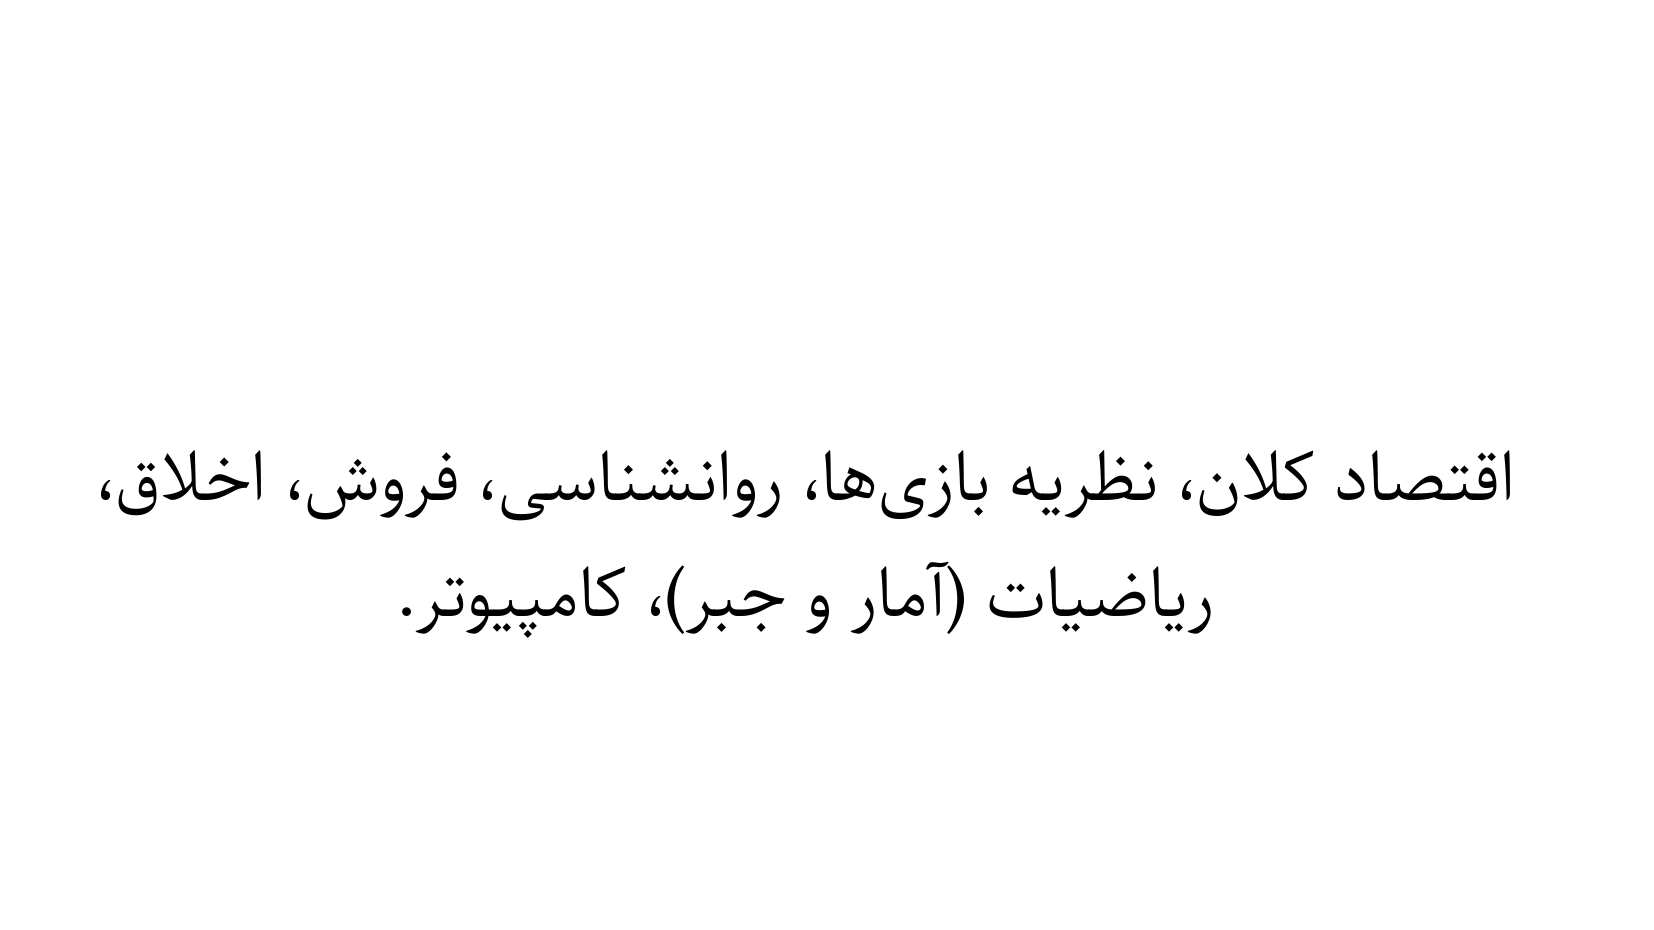

اقتصاد کلان، نظریه بازی‌ها، روانشناسی، فروش، اخلاق، ریاضیات (آمار و جبر)، کامپیوتر.